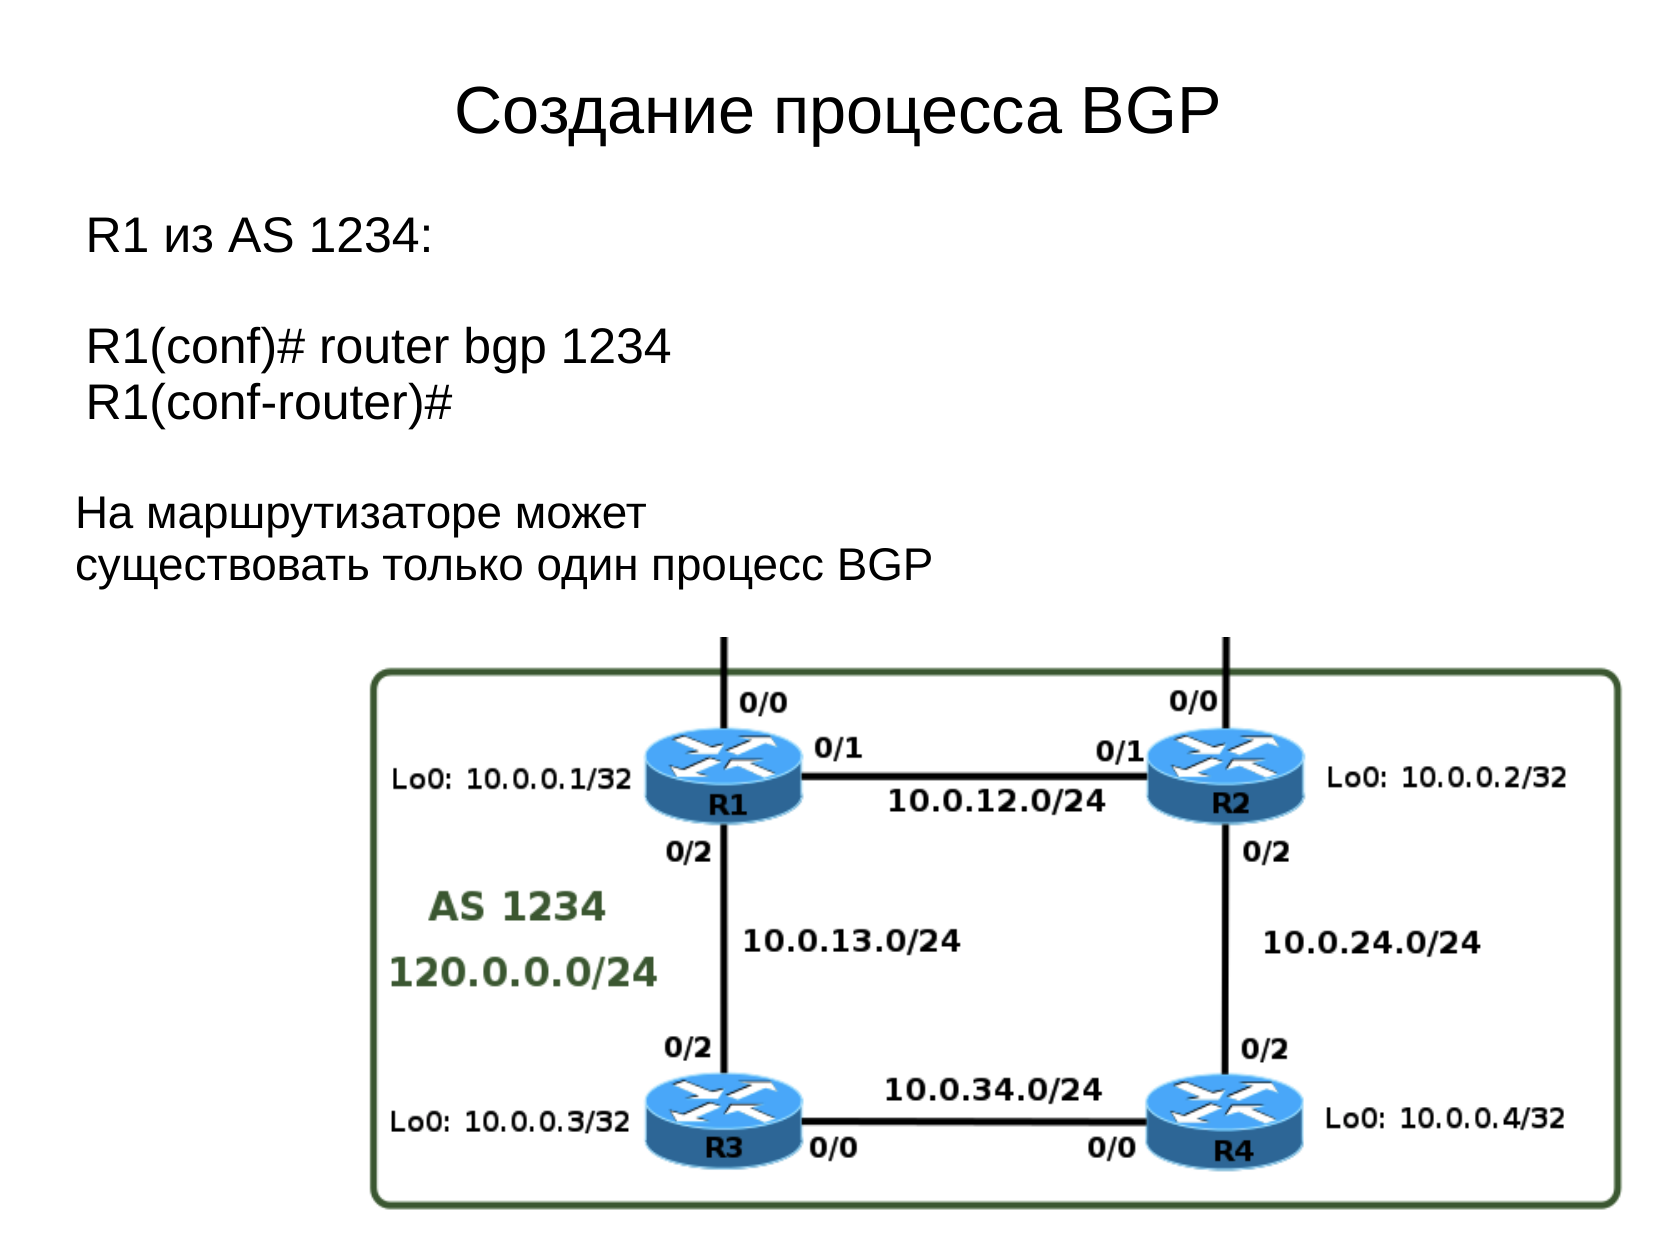

# Создание процесса BGP
R1 из AS 1234:
R1(conf)# router bgp 1234
R1(conf-router)#
На маршрутизаторе может существовать только один процесс BGP